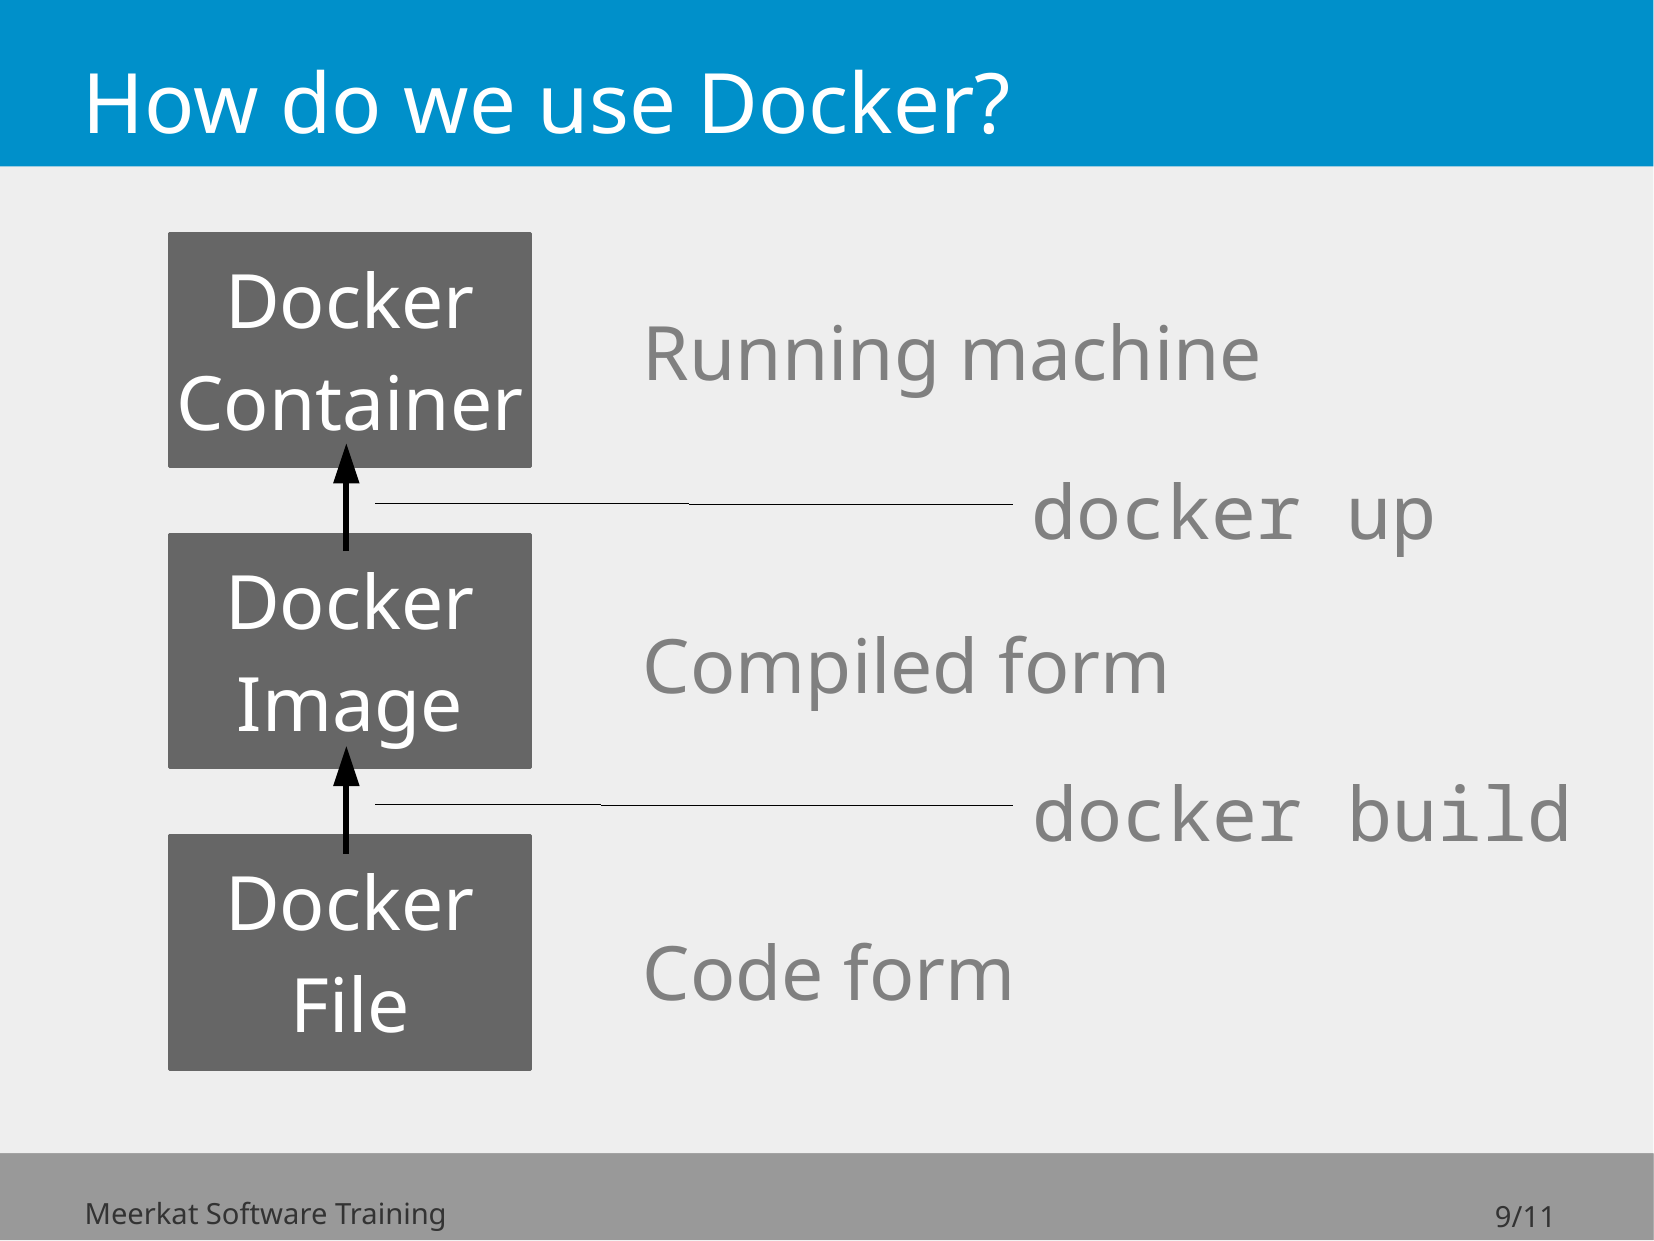

How do we use Docker?
Docker
Container
Running machine
docker up
Docker
Image
Compiled form
docker build
Docker
File
Code form